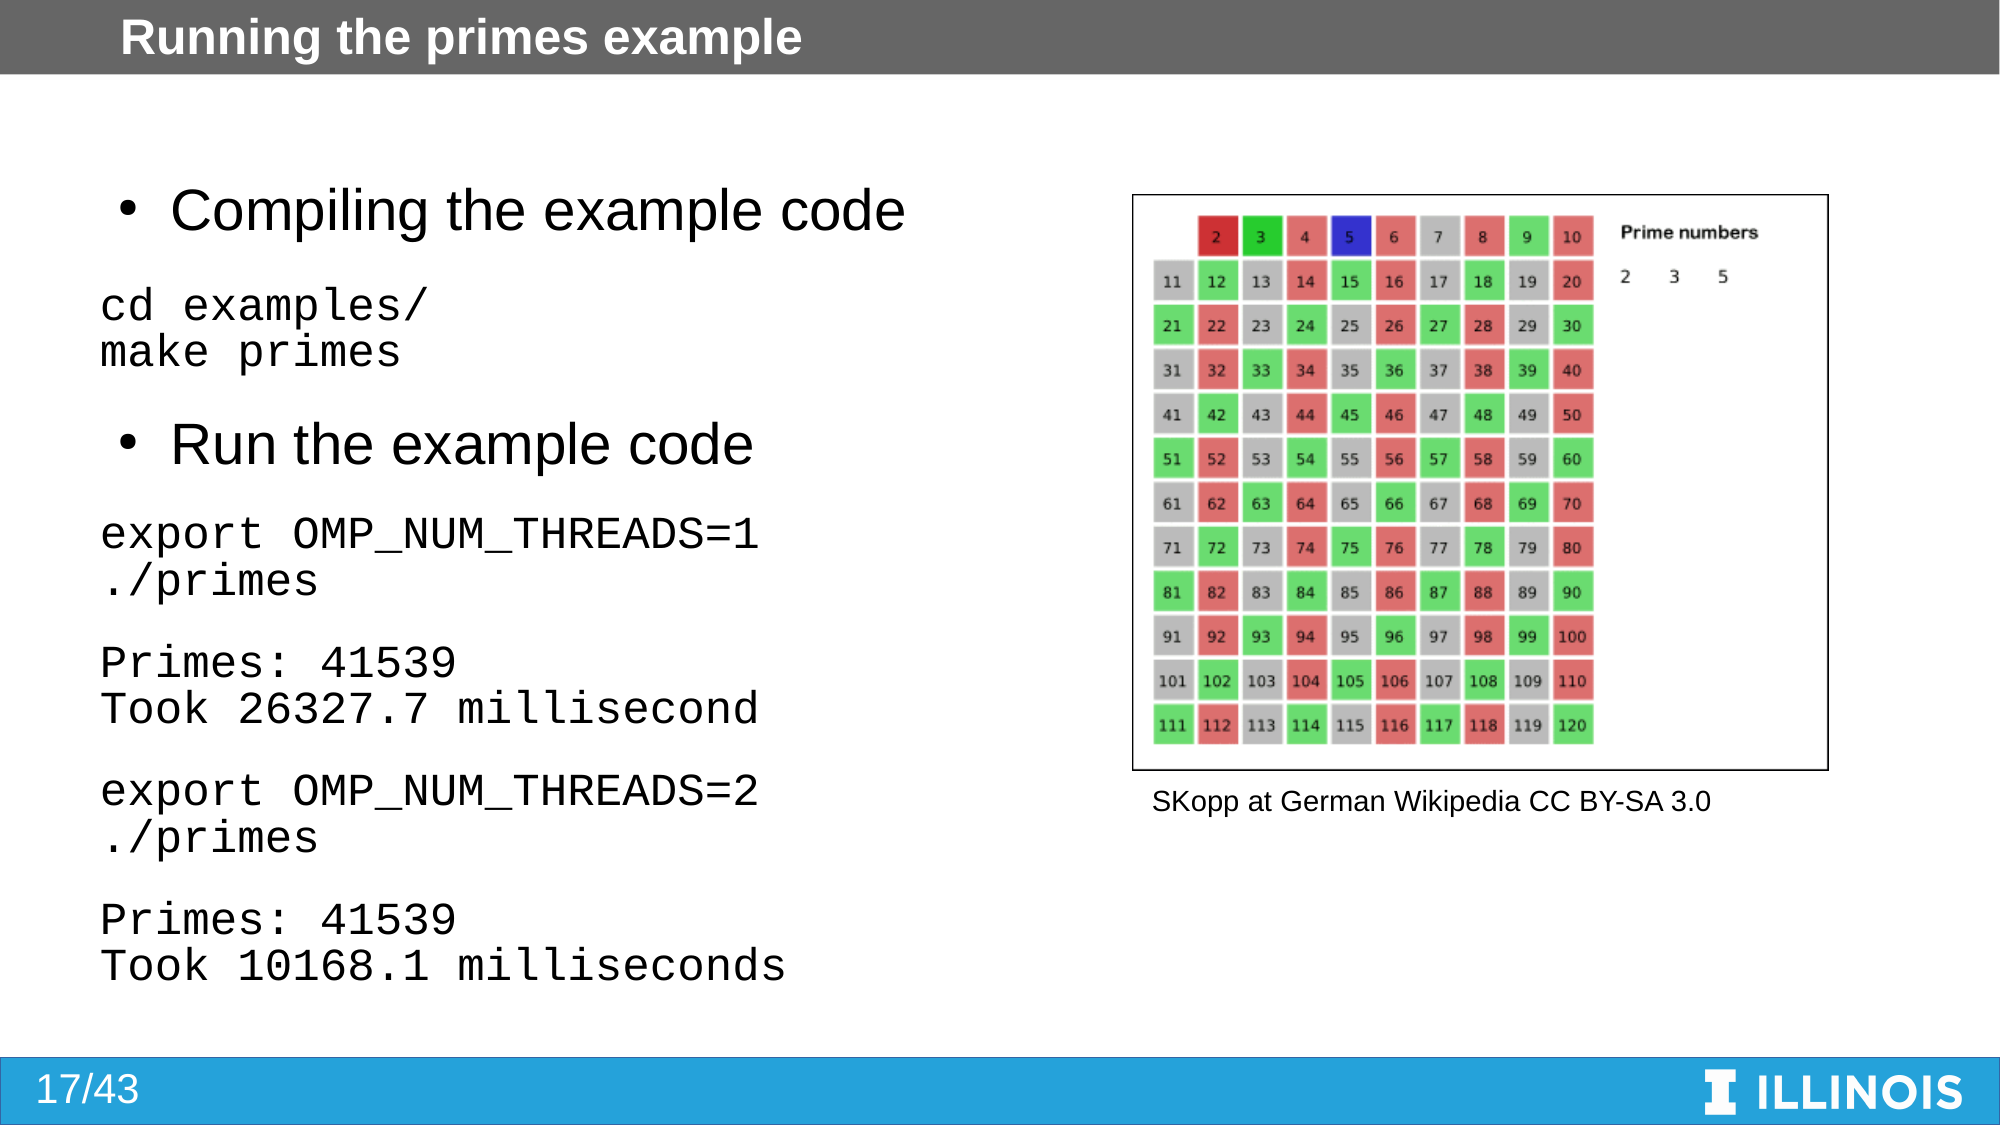

# Running the primes example
Compiling the example code
cd examples/
make primes
Run the example code
export OMP_NUM_THREADS=1
./primes
Primes: 41539
Took 26327.7 millisecond
export OMP_NUM_THREADS=2
./primes
Primes: 41539
Took 10168.1 milliseconds
SKopp at German Wikipedia CC BY-SA 3.0